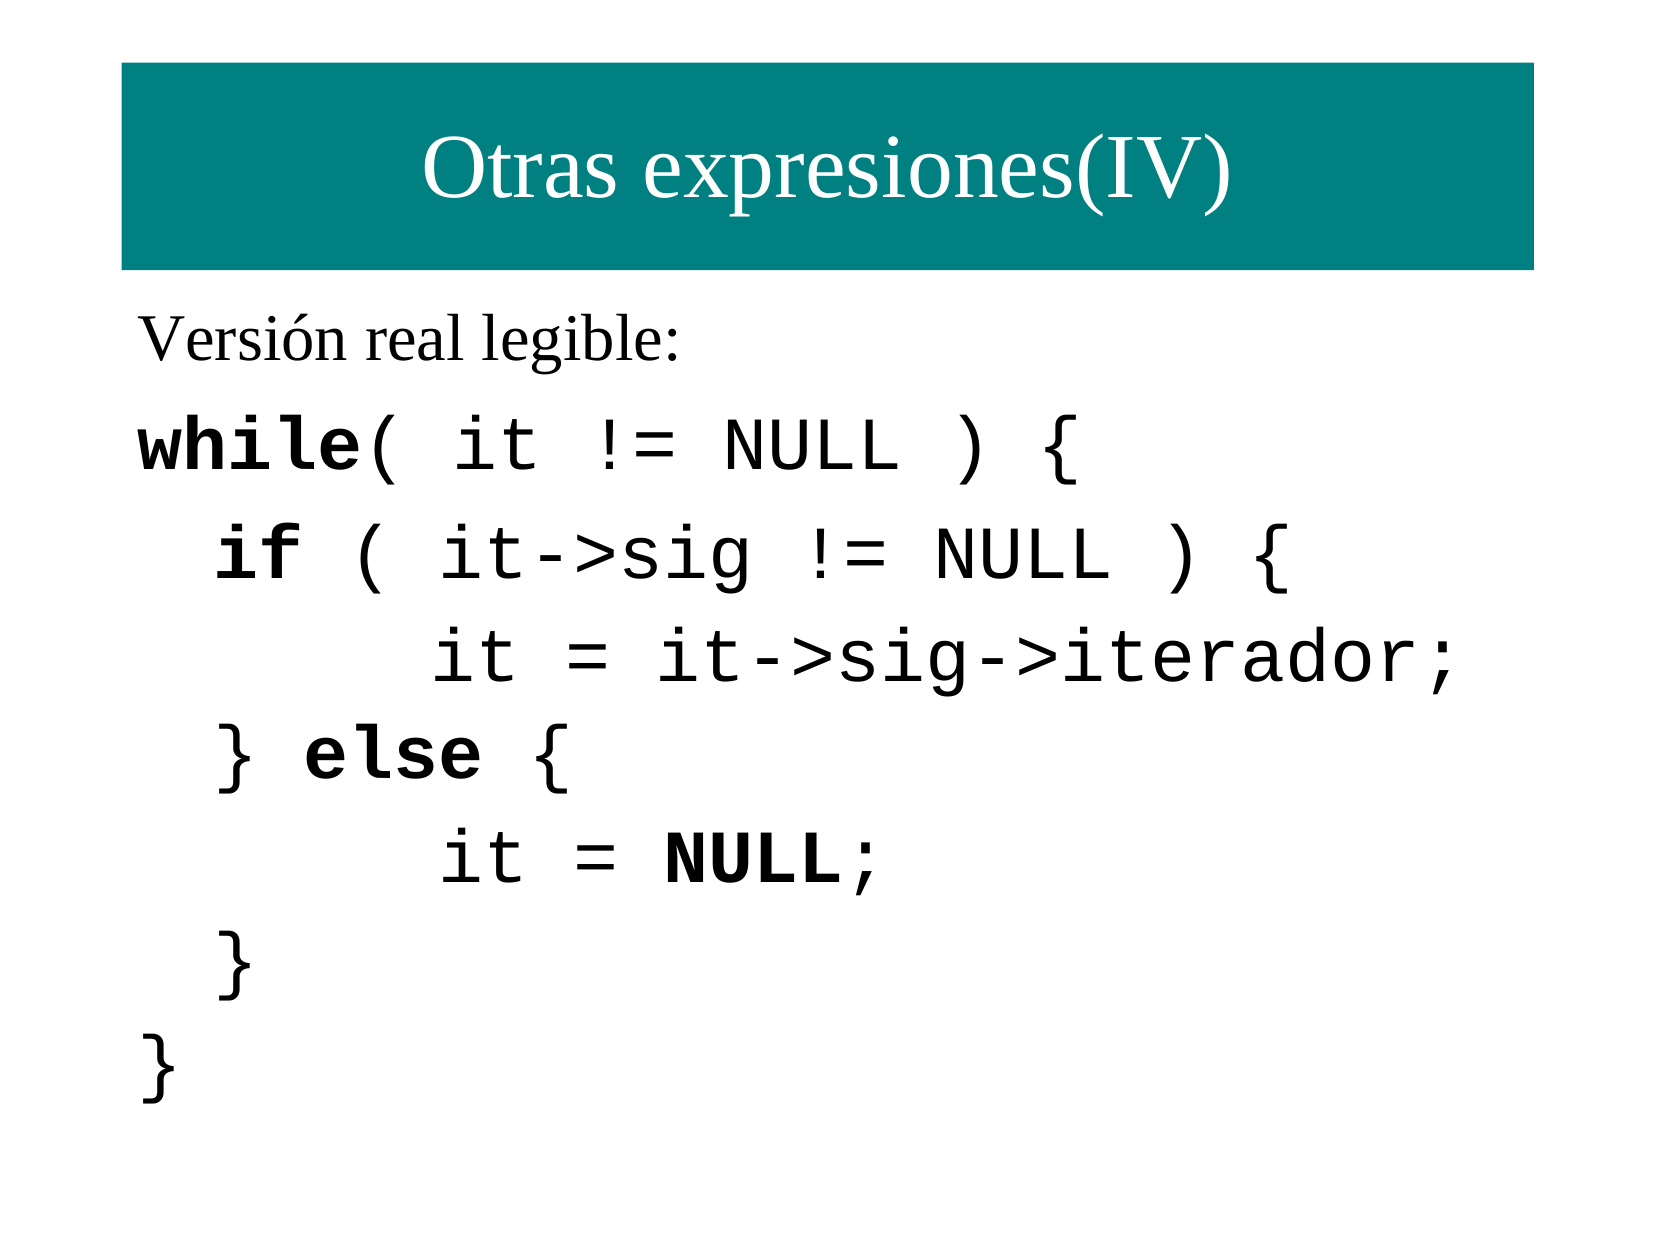

Otras expresiones(IV)
Otras expresiones(IV)
Versión real legible:
while( it != NULL ) {
if ( it->sig != NULL ) {
 it = it->sig->iterador;
} else {
 it = NULL;
}
}